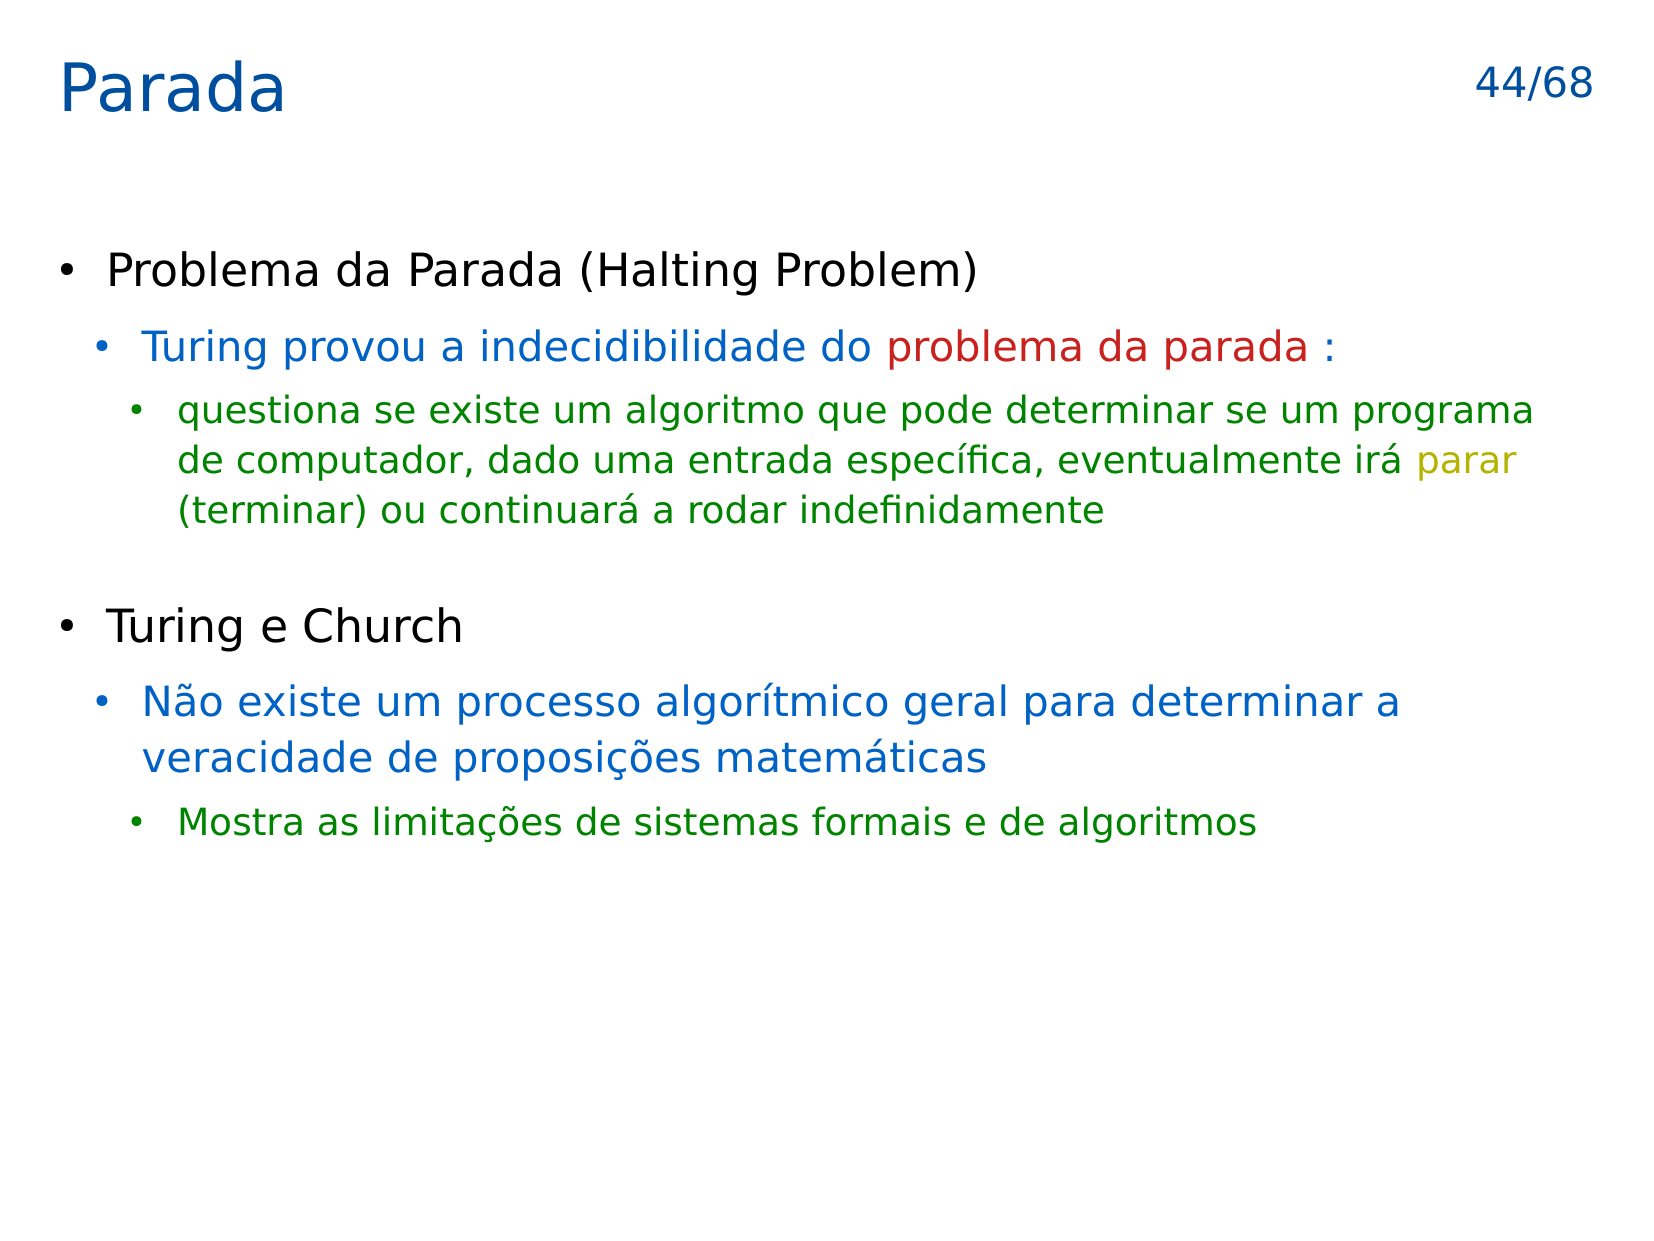

# Parada
44
Problema da Parada (Halting Problem)
Turing provou a indecidibilidade do problema da parada :
questiona se existe um algoritmo que pode determinar se um programa de computador, dado uma entrada específica, eventualmente irá parar (terminar) ou continuará a rodar indefinidamente
Turing e Church
Não existe um processo algorítmico geral para determinar a veracidade de proposições matemáticas
Mostra as limitações de sistemas formais e de algoritmos